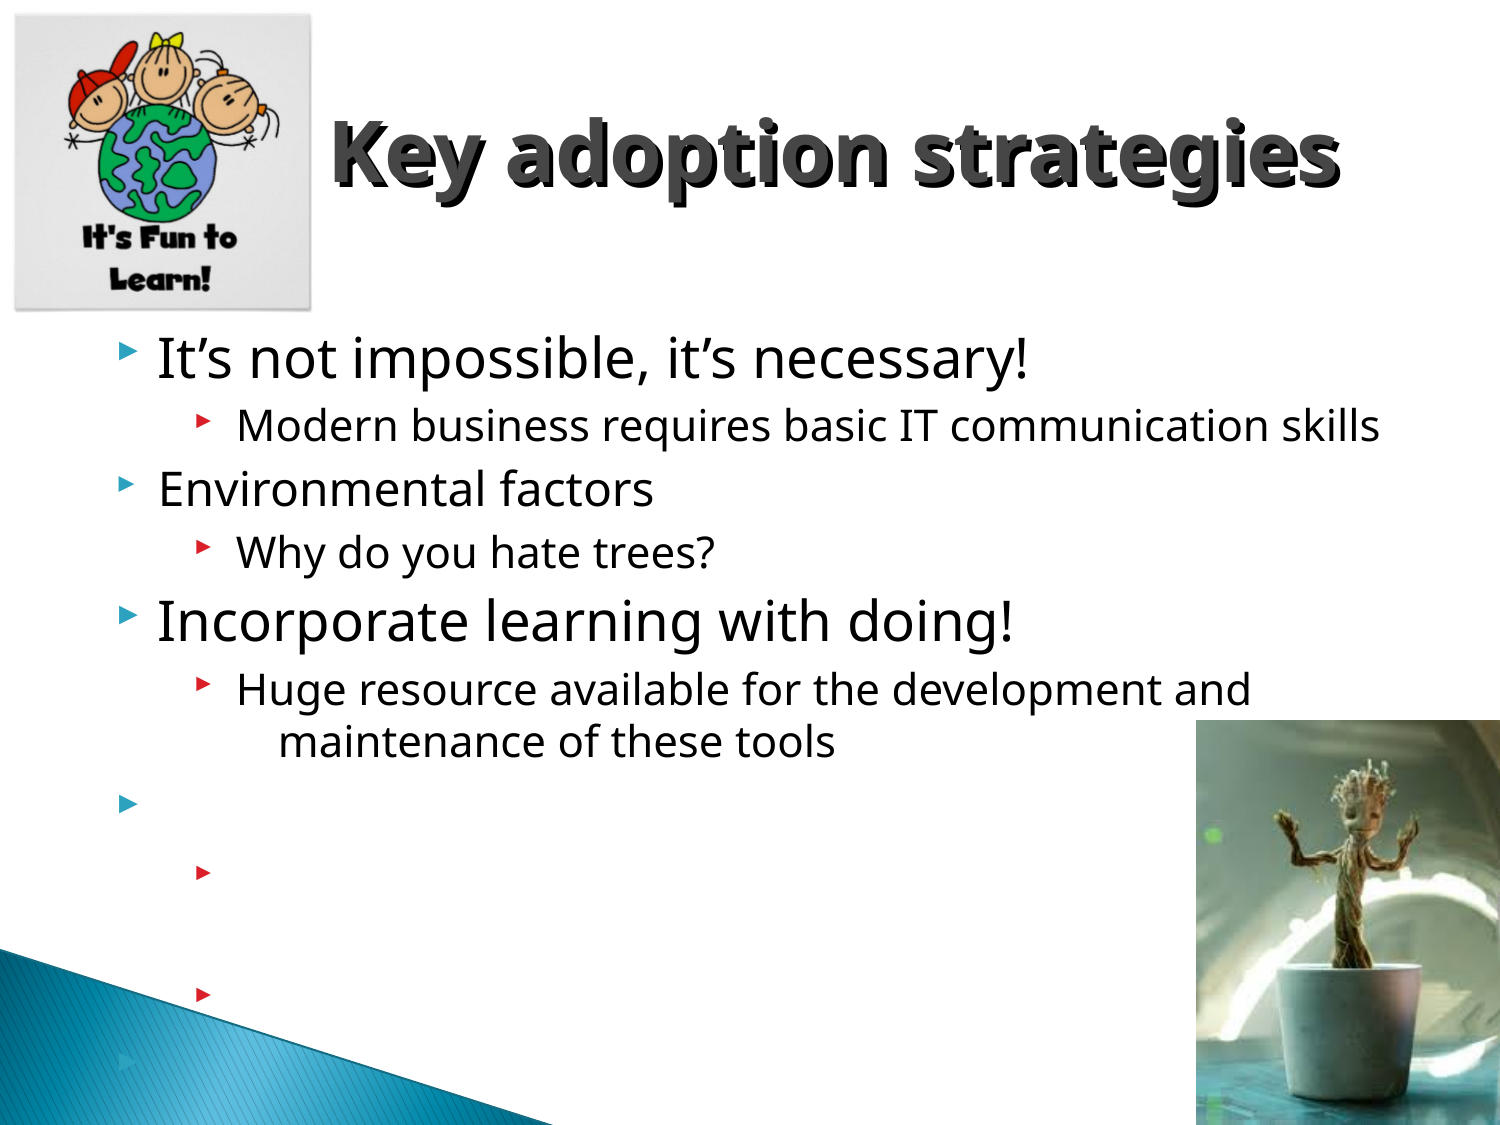

Key adoption strategies
# It’s not impossible, it’s necessary!
Modern business requires basic IT communication skills
Environmental factors
Why do you hate trees?
Incorporate learning with doing!
Huge resource available for the development and maintenance of these tools